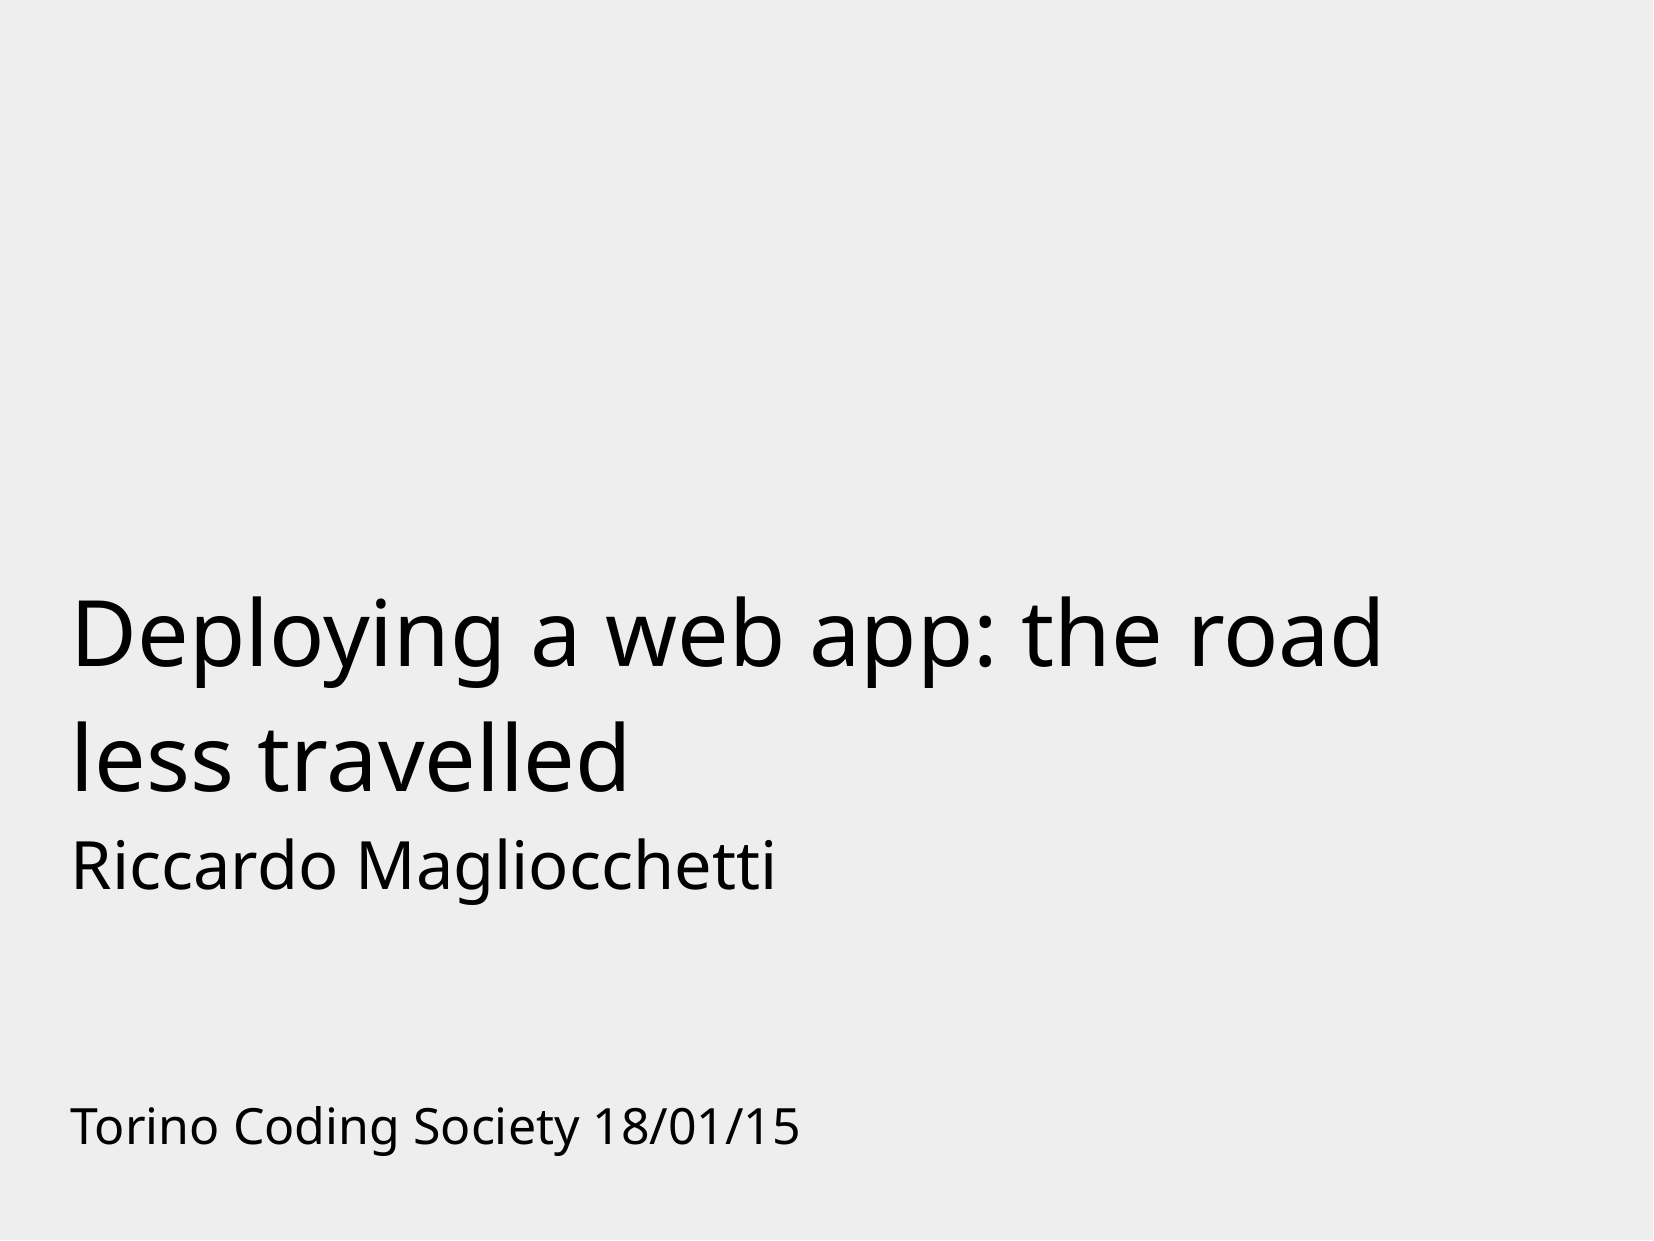

# Deploying a web app: the road less travelled Riccardo Magliocchetti Torino Coding Society 18/01/15